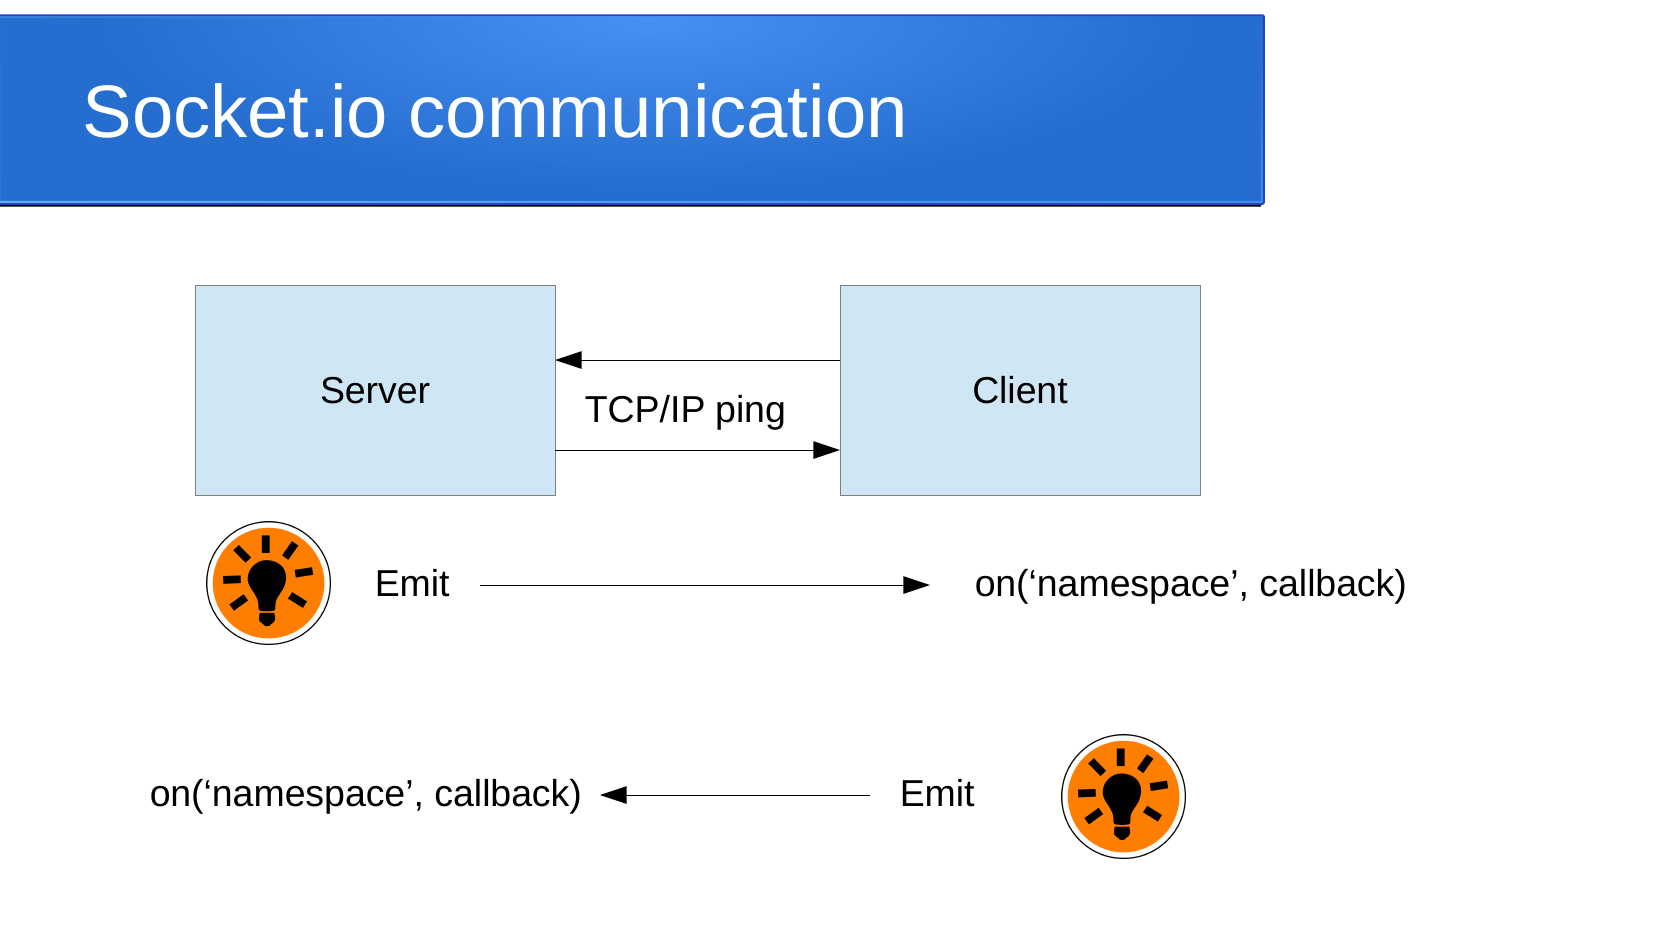

# Socket.io communication
Server
Client
TCP/IP ping
Emit
on(‘namespace’, callback)
on(‘namespace’, callback)
Emit